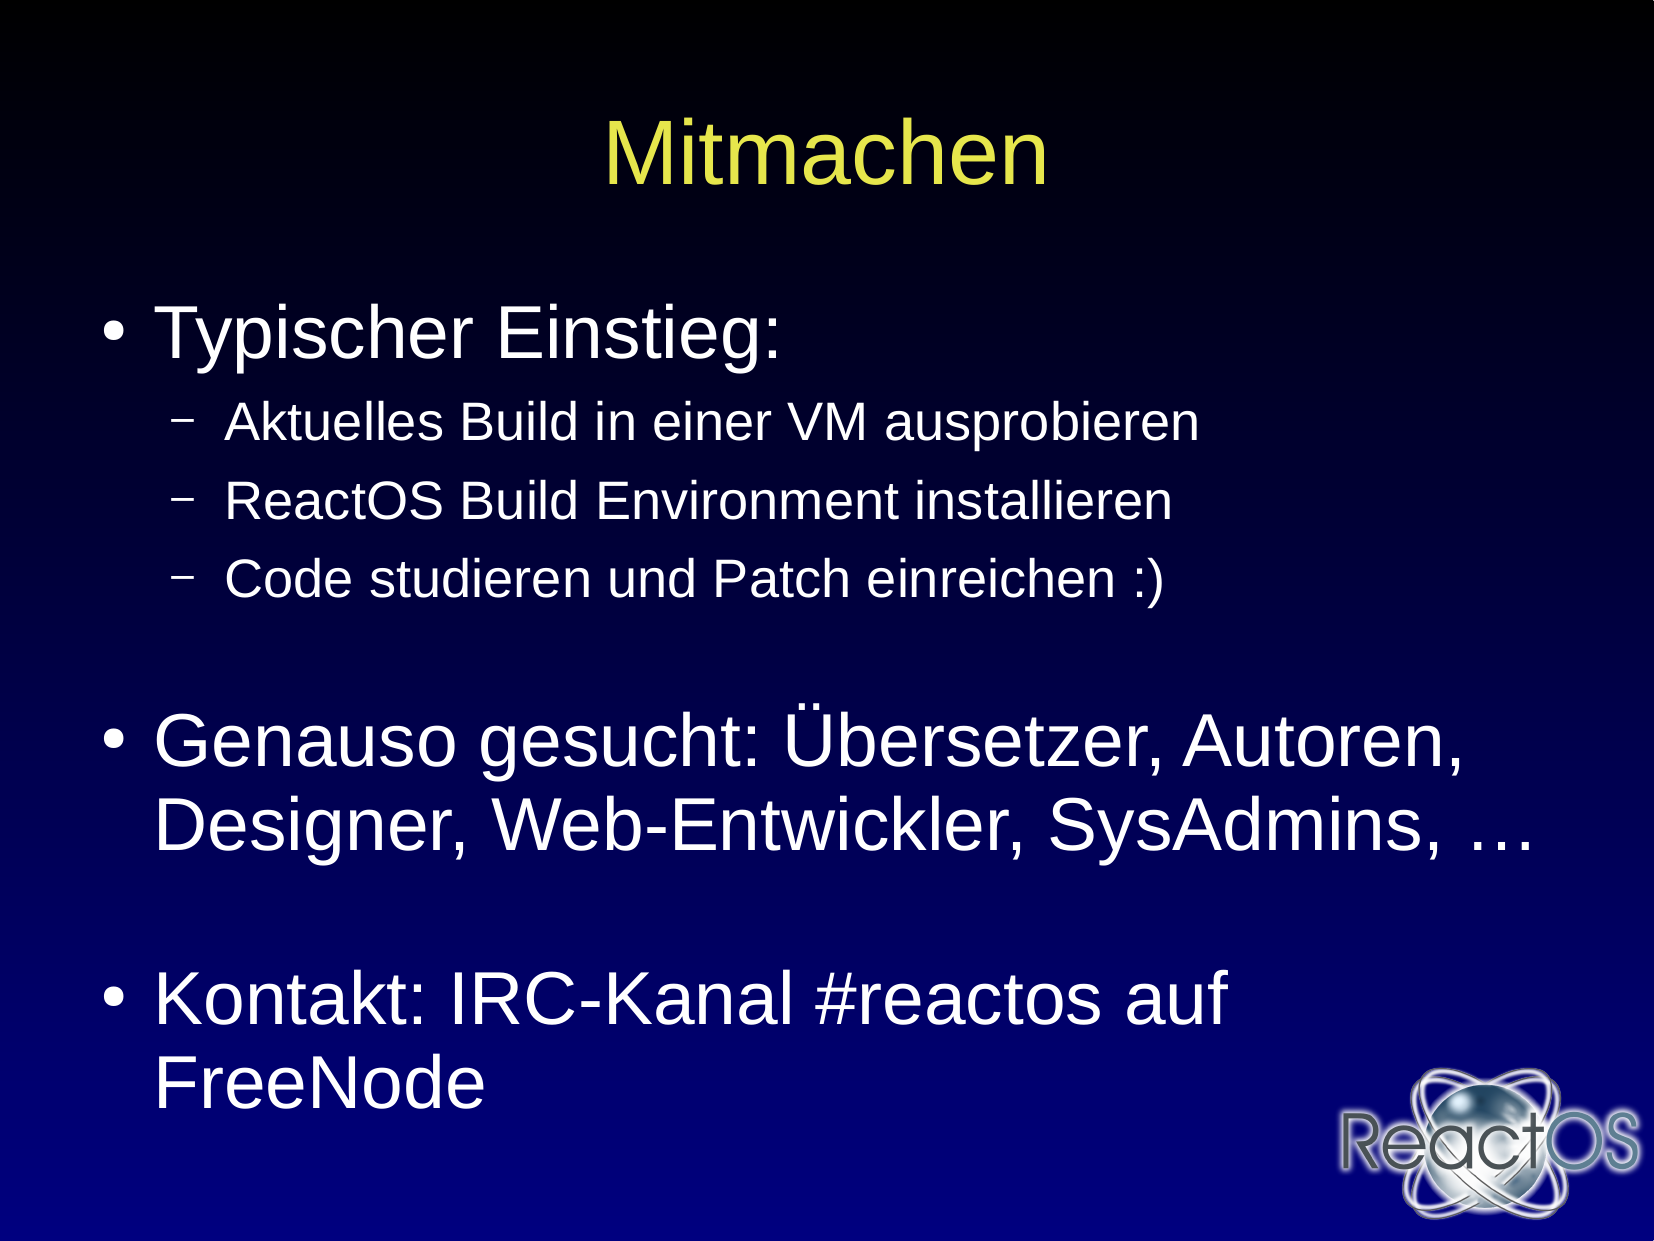

# Mitmachen
Typischer Einstieg:
Aktuelles Build in einer VM ausprobieren
ReactOS Build Environment installieren
Code studieren und Patch einreichen :)
Genauso gesucht: Übersetzer, Autoren, Designer, Web-Entwickler, SysAdmins, …
Kontakt: IRC-Kanal #reactos auf FreeNode